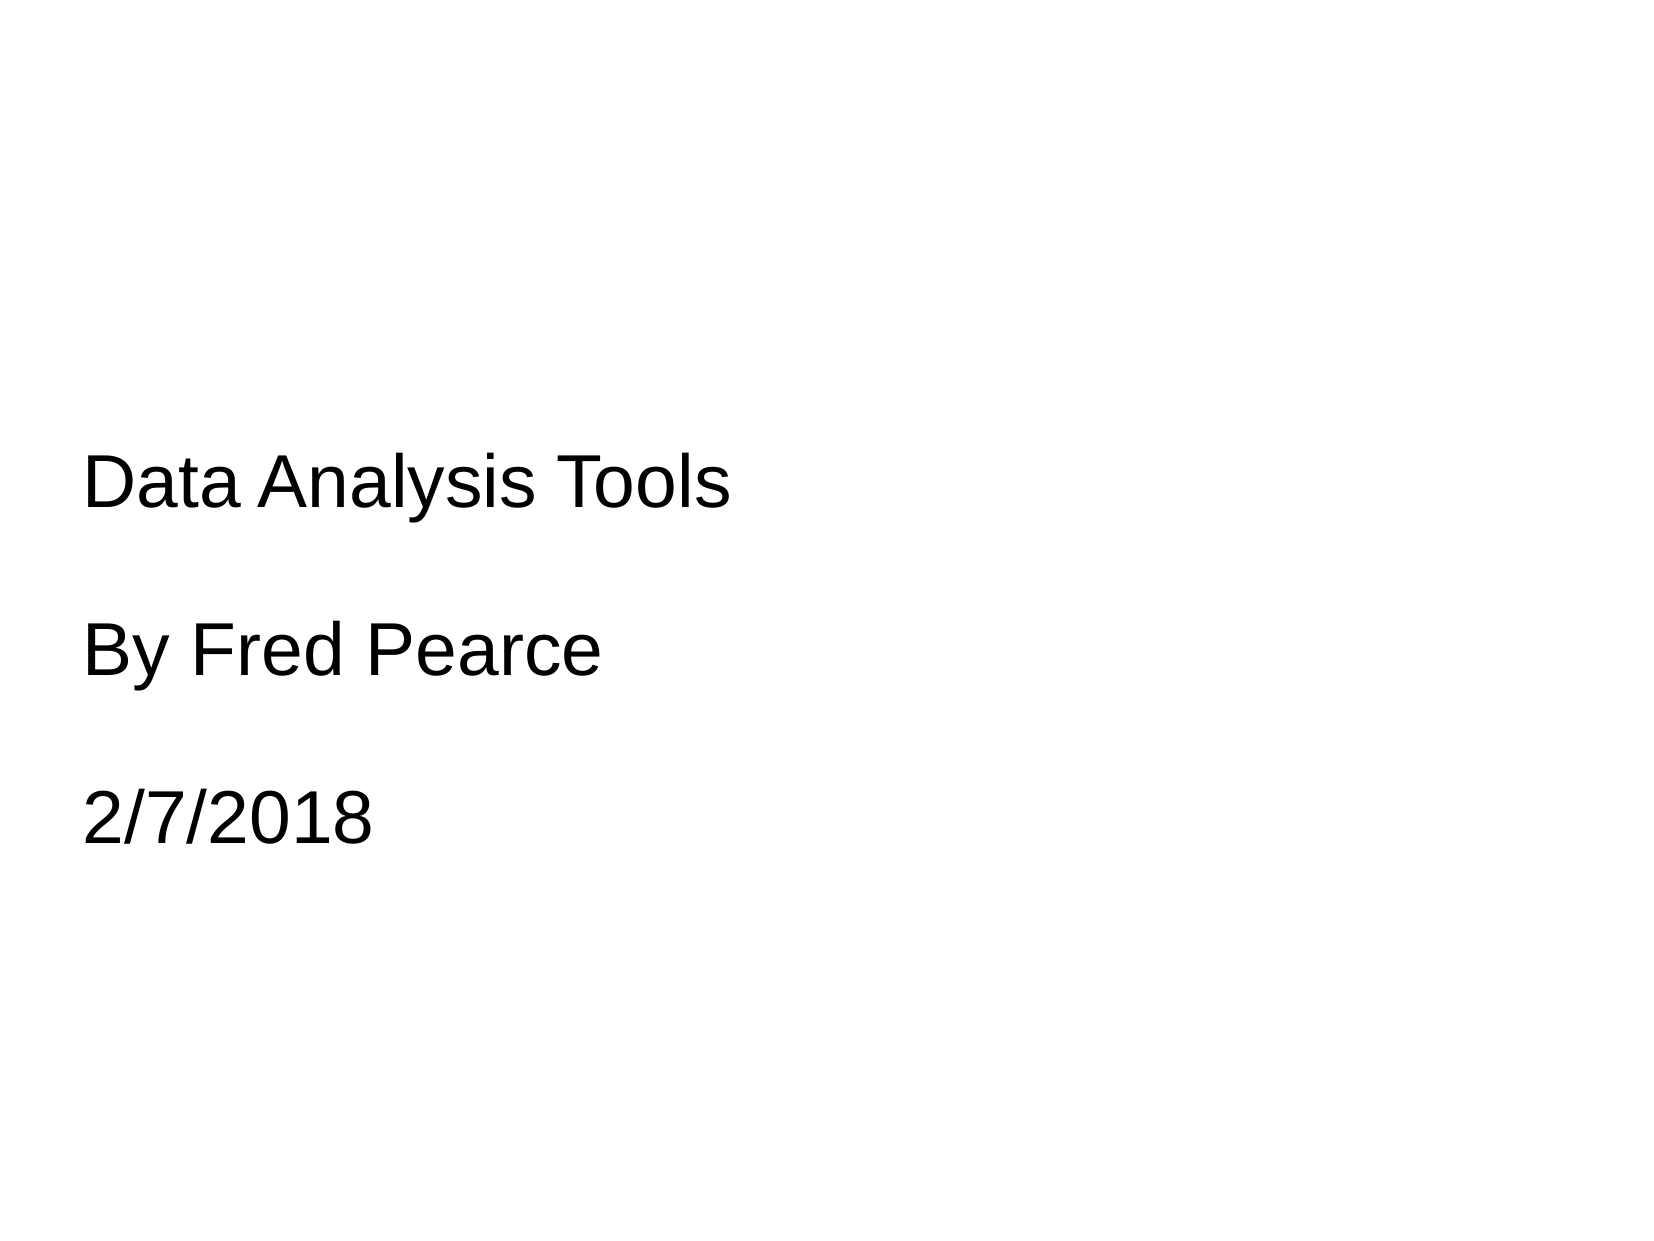

# Data Analysis Tools
By Fred Pearce
2/7/2018